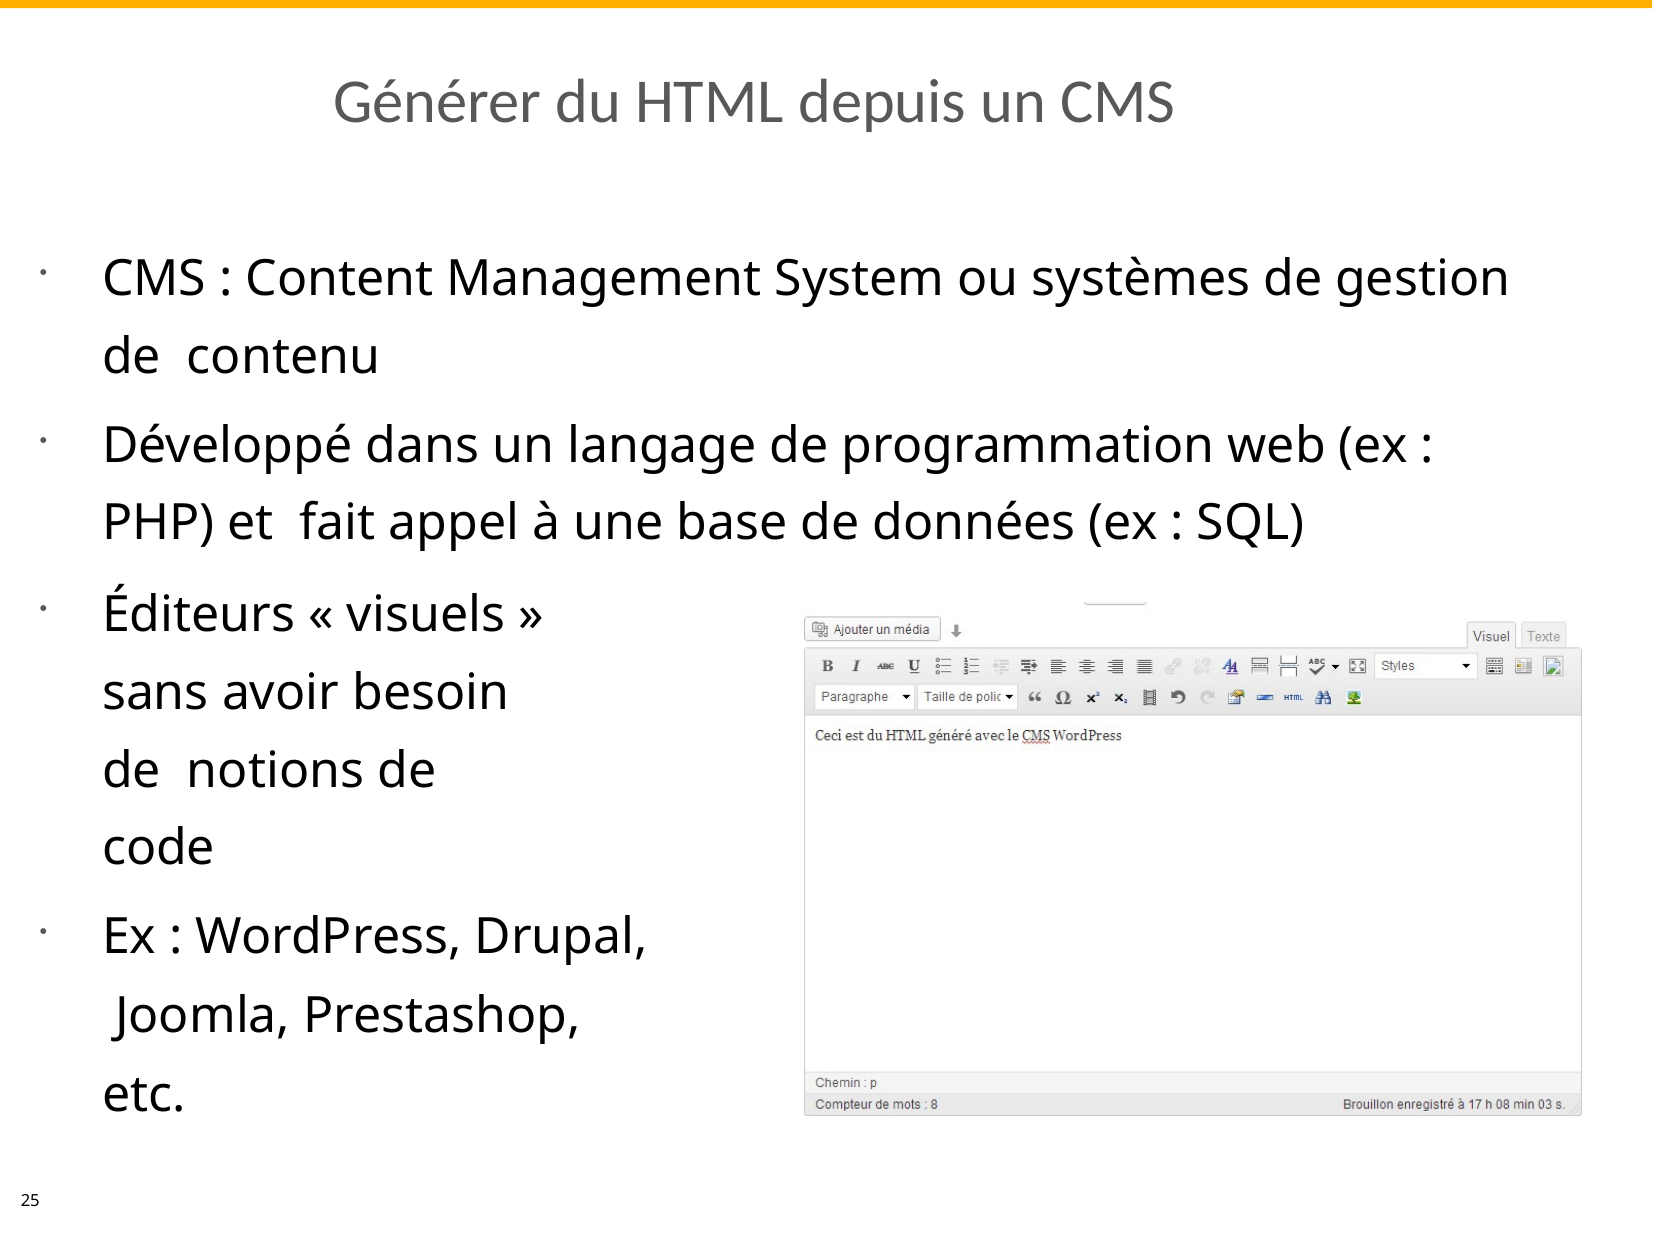

# Générer du HTML depuis un CMS
CMS : Content Management System ou systèmes de gestion de contenu
Développé dans un langage de programmation web (ex : PHP) et fait appel à une base de données (ex : SQL)
Éditeurs « visuels » sans avoir besoin de notions de code
Ex : WordPress, Drupal, Joomla, Prestashop, etc.